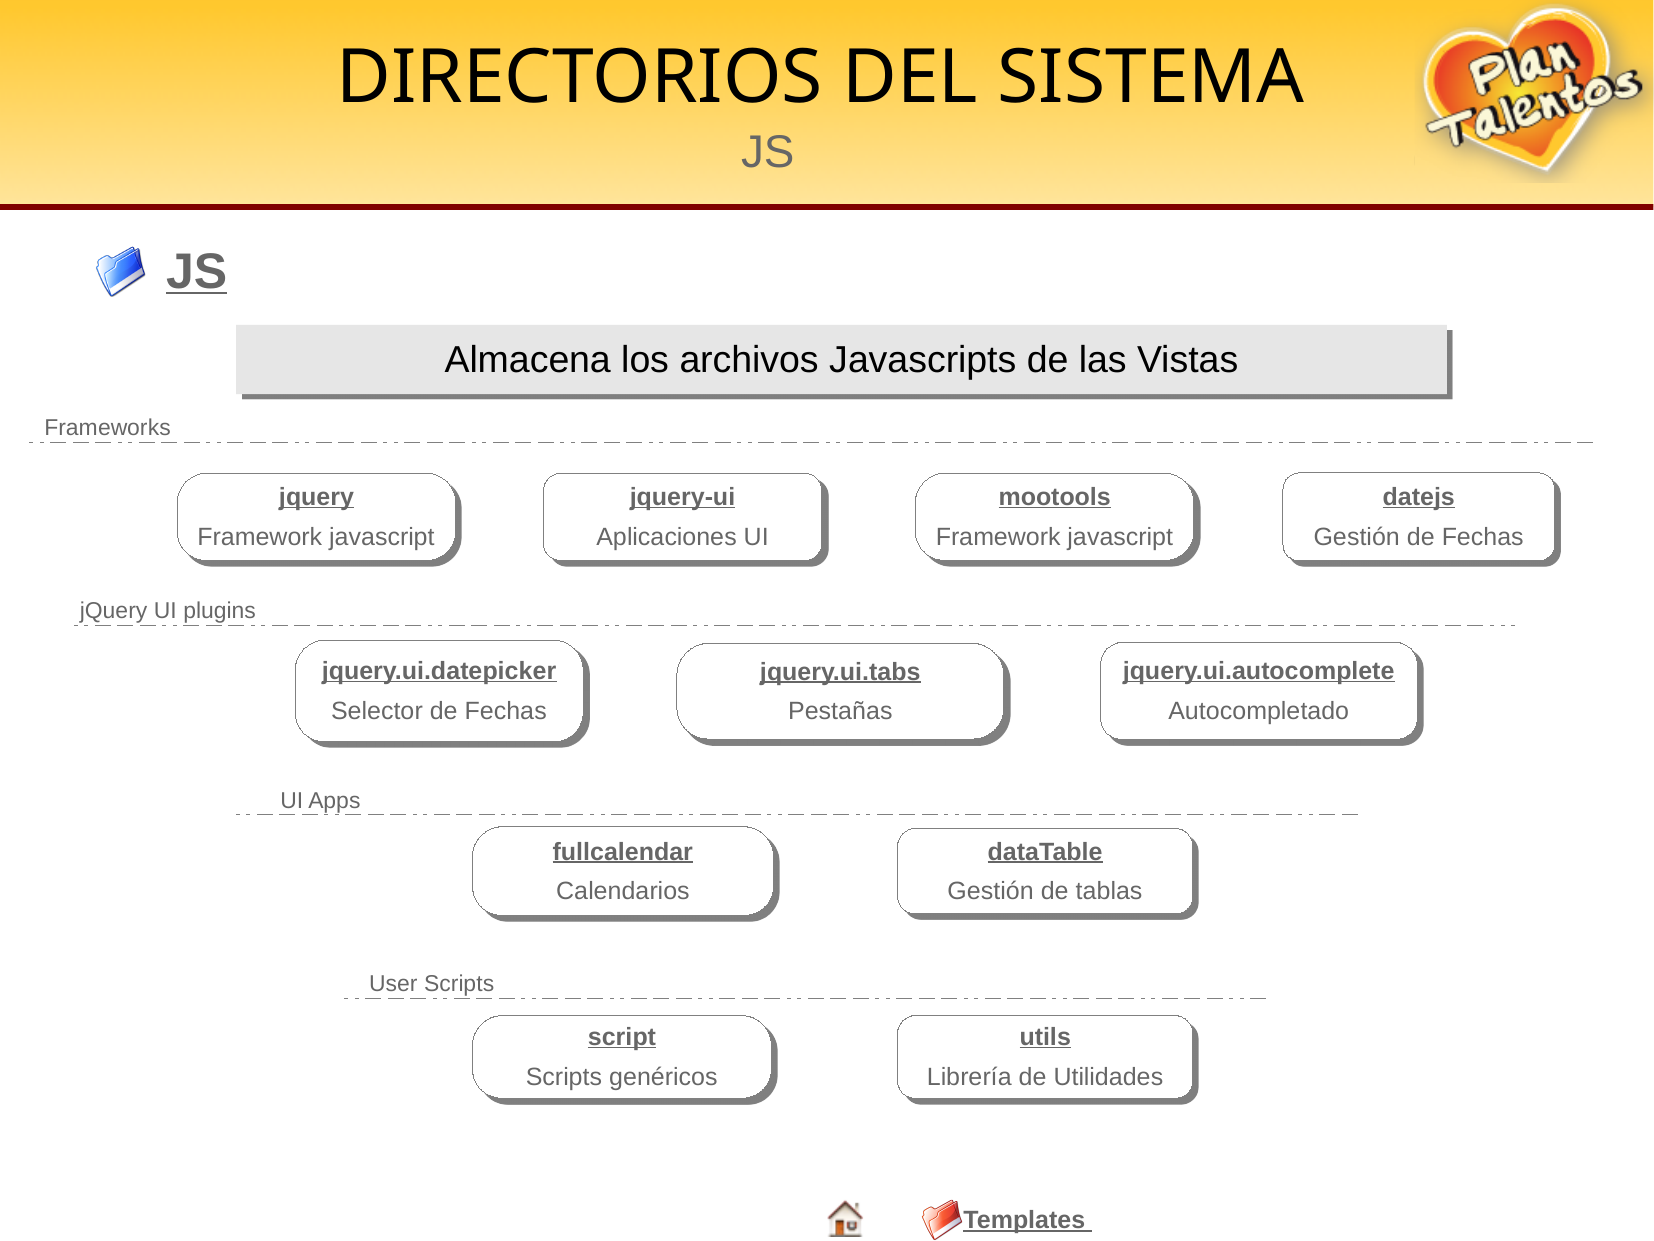

# DIRECTORIOS DEL SISTEMA
JS
JS
Almacena los archivos Javascripts de las Vistas
Frameworks
datejs
Gestión de Fechas
jquery
Framework javascript
jquery-ui
Aplicaciones UI
mootools
Framework javascript
jQuery UI plugins
jquery.ui.datepicker
Selector de Fechas
jquery.ui.autocomplete
Autocompletado
jquery.ui.tabs
Pestañas
UI Apps
fullcalendar
Calendarios
dataTable
Gestión de tablas
User Scripts
script
Scripts genéricos
utils
Librería de Utilidades
Templates